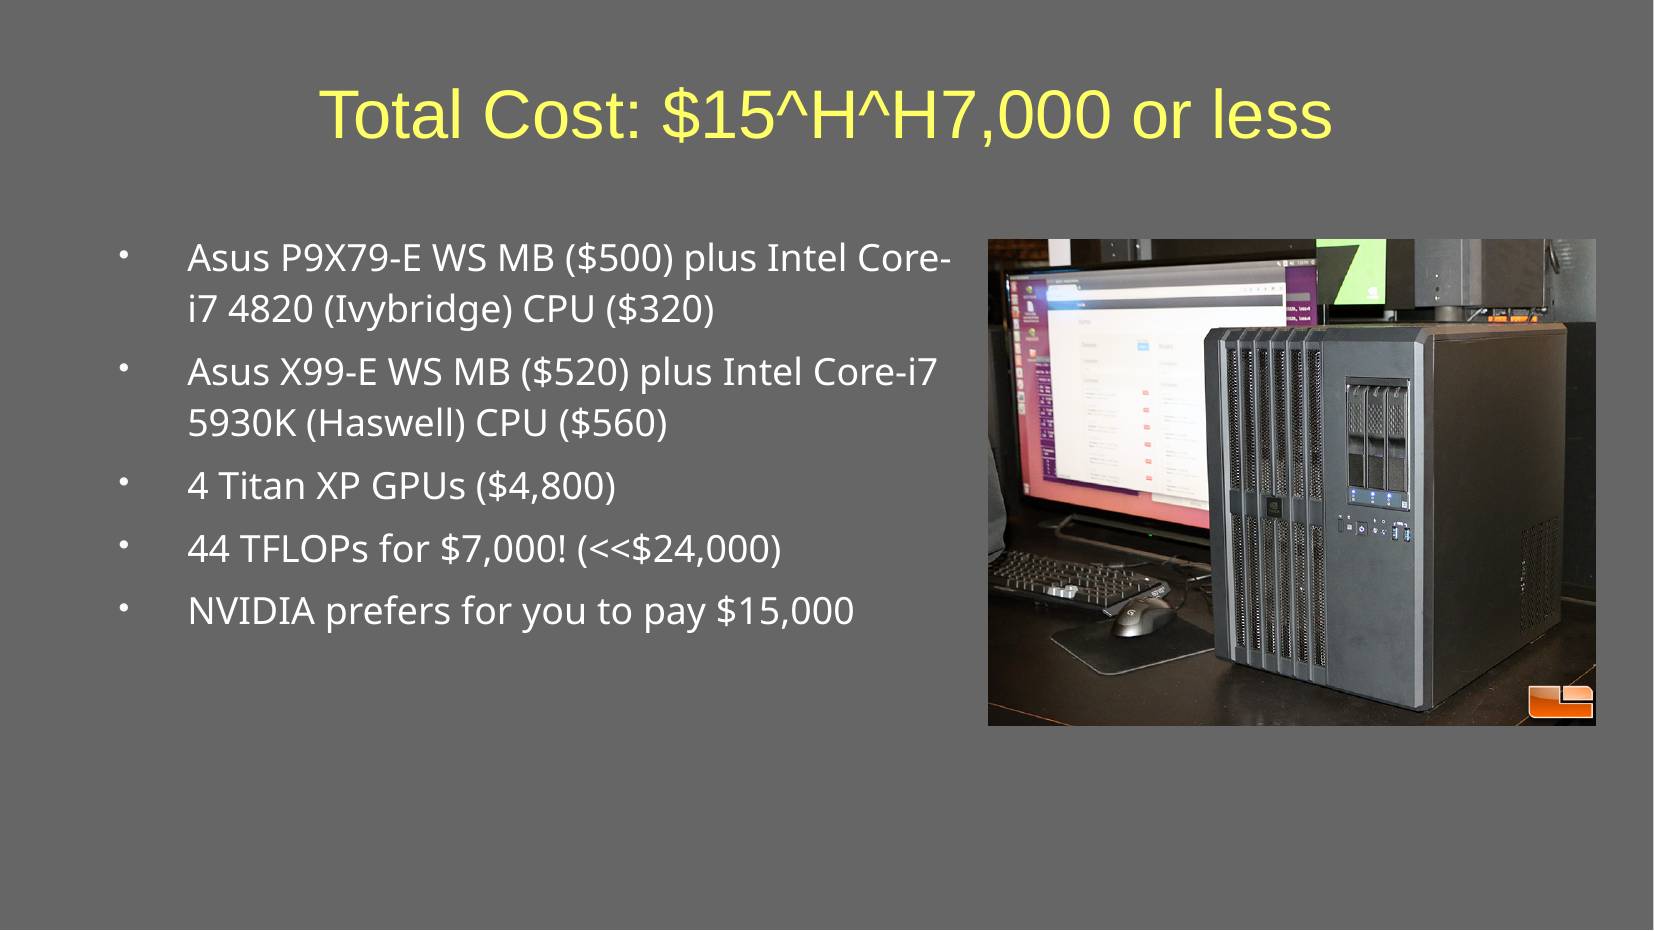

# Total Cost: $15^H^H7,000 or less
Asus P9X79-E WS MB ($500) plus Intel Core-i7 4820 (Ivybridge) CPU ($320)
Asus X99-E WS MB ($520) plus Intel Core-i7 5930K (Haswell) CPU ($560)
4 Titan XP GPUs ($4,800)
44 TFLOPs for $7,000! (<<$24,000)
NVIDIA prefers for you to pay $15,000